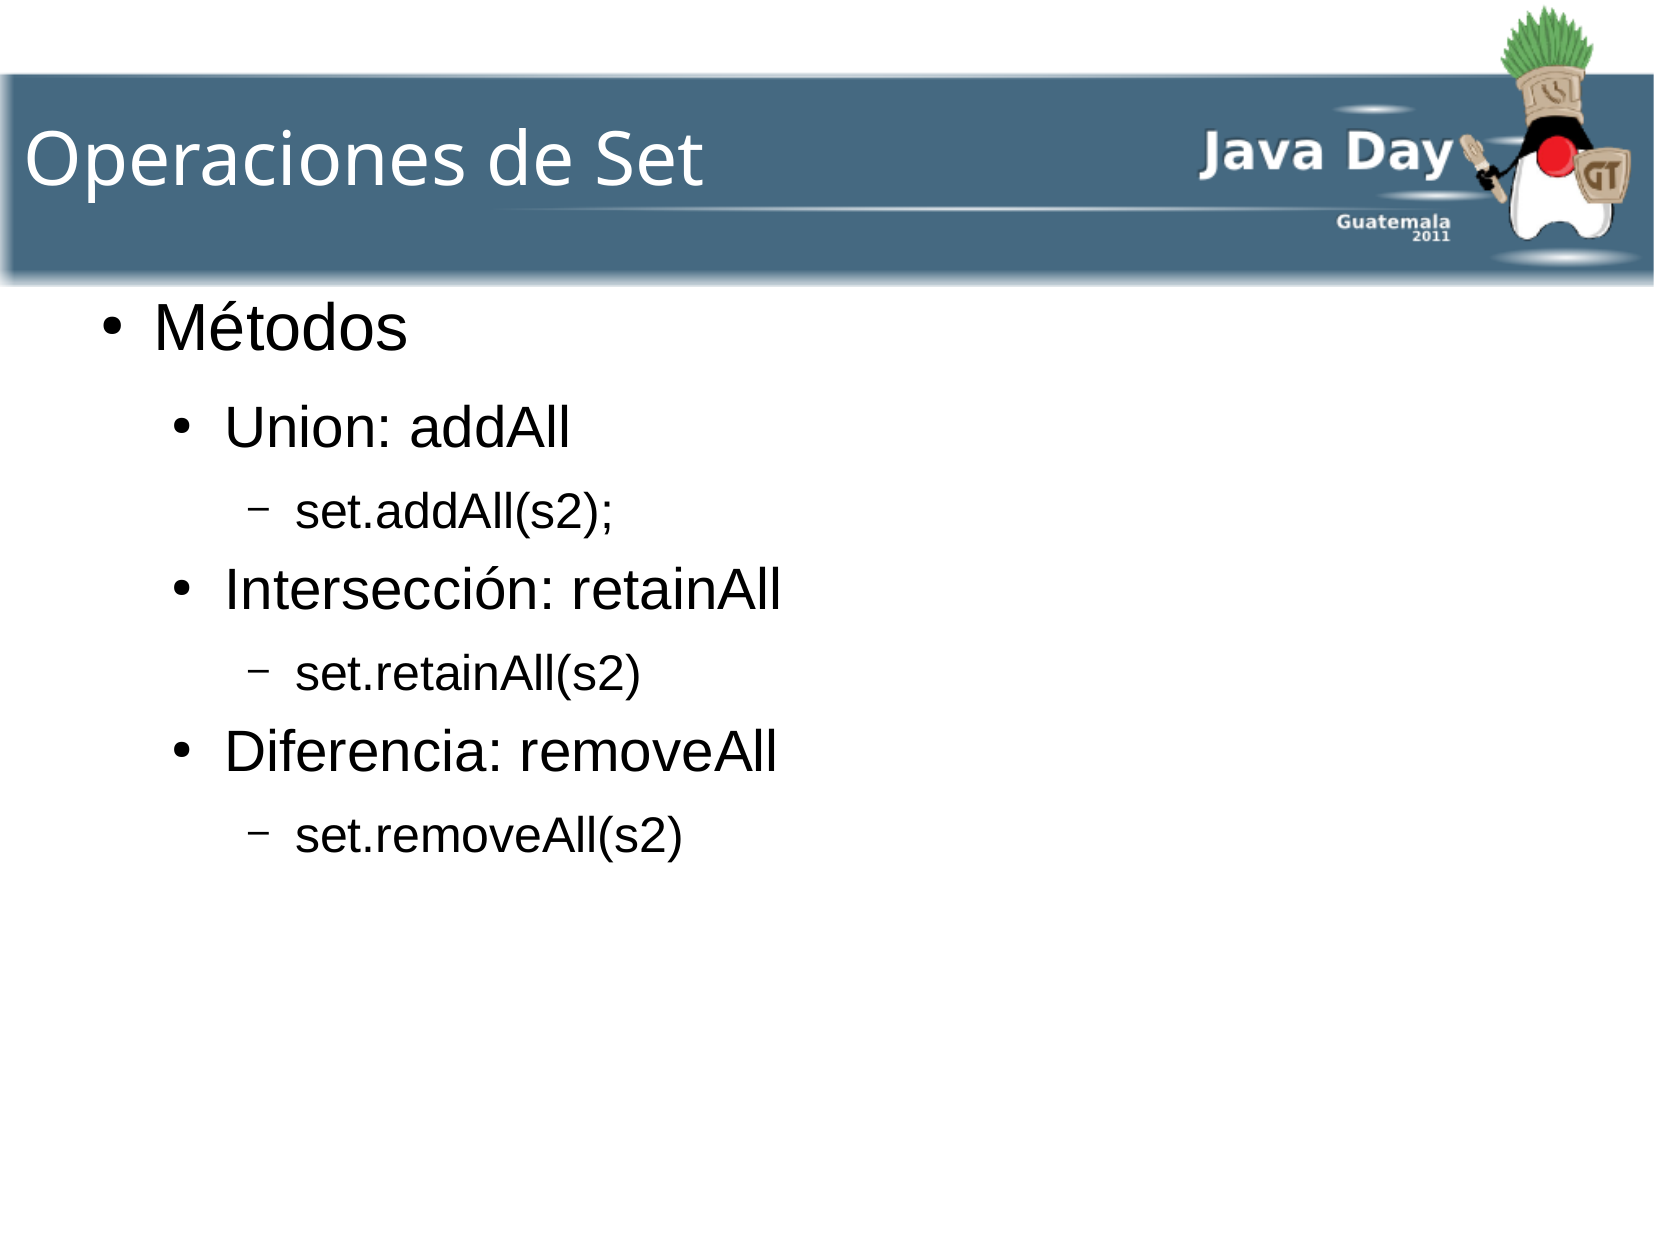

# Operaciones de Set
Métodos
Union: addAll
set.addAll(s2);
Intersección: retainAll
set.retainAll(s2)
Diferencia: removeAll
set.removeAll(s2)